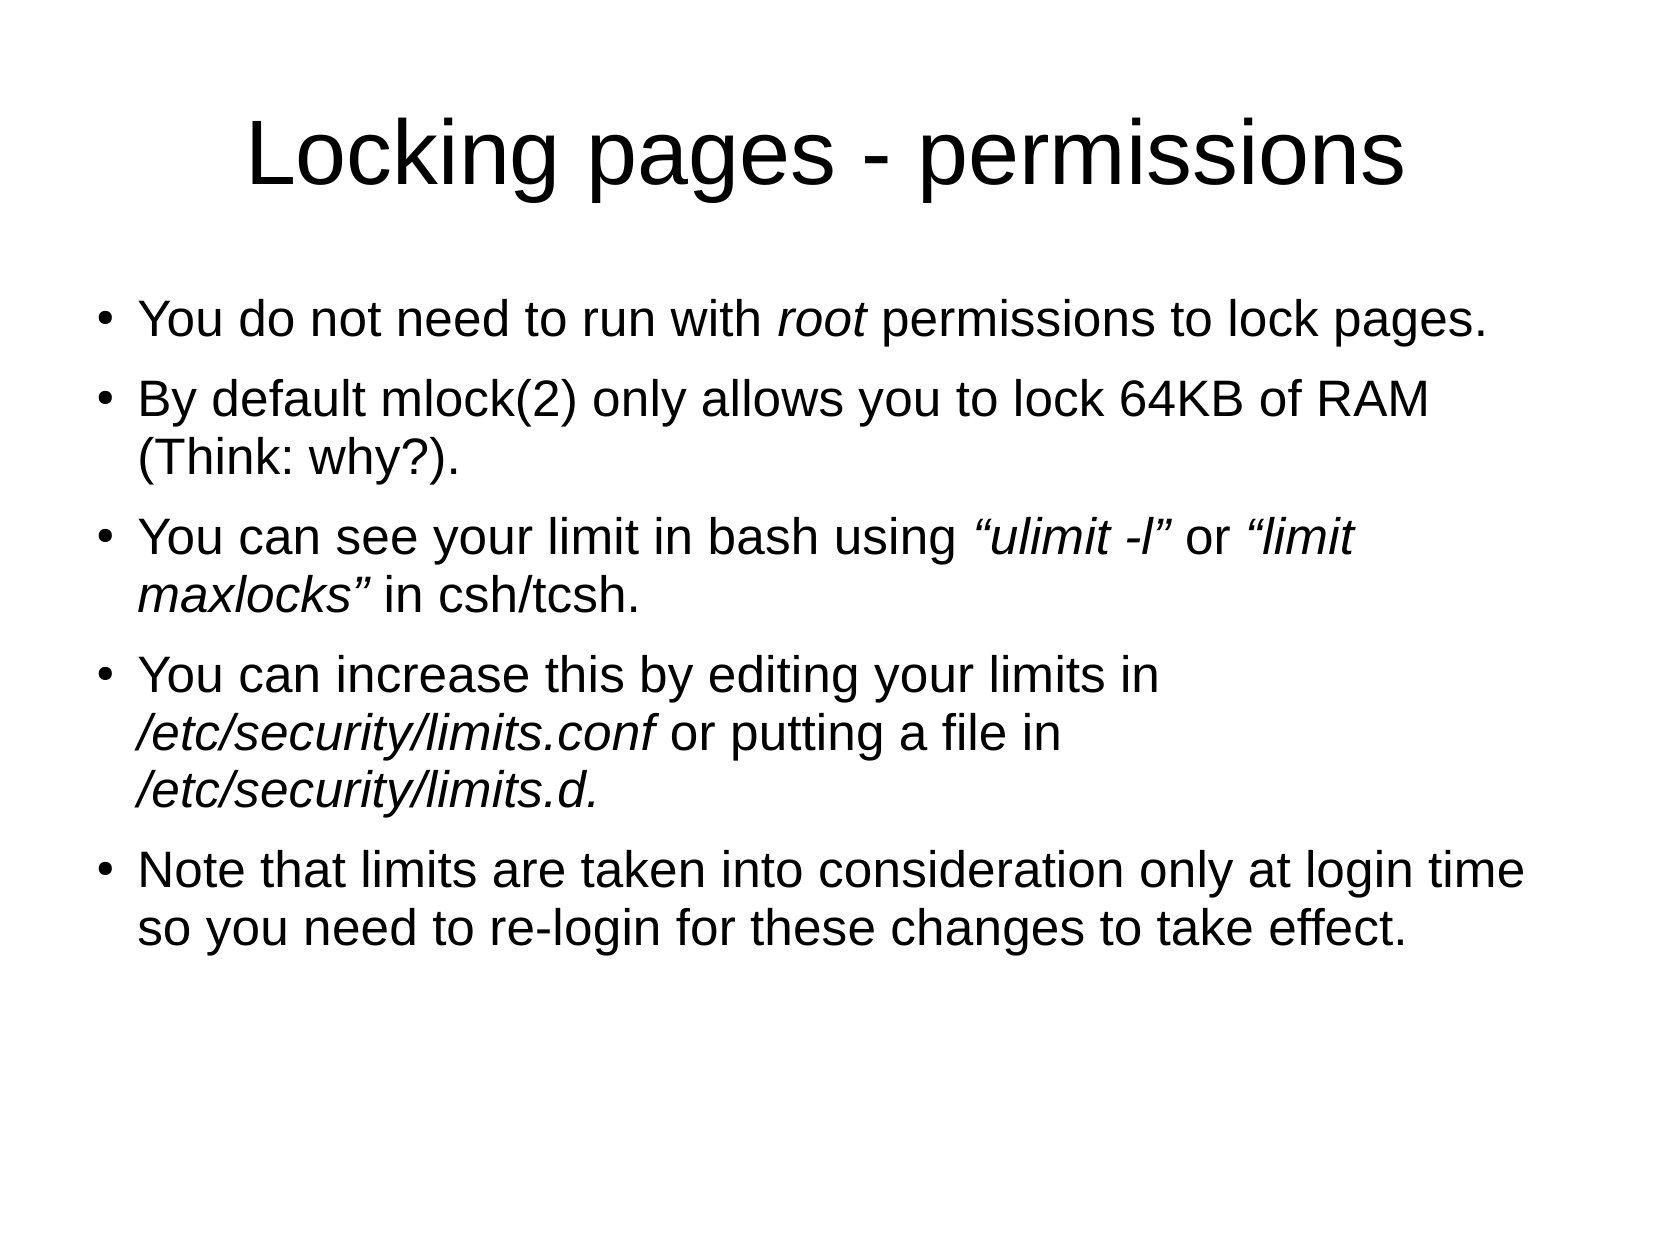

# Locking pages - permissions
You do not need to run with root permissions to lock pages.
By default mlock(2) only allows you to lock 64KB of RAM (Think: why?).
You can see your limit in bash using “ulimit -l” or “limit maxlocks” in csh/tcsh.
You can increase this by editing your limits in /etc/security/limits.conf or putting a file in /etc/security/limits.d.
Note that limits are taken into consideration only at login time so you need to re-login for these changes to take effect.